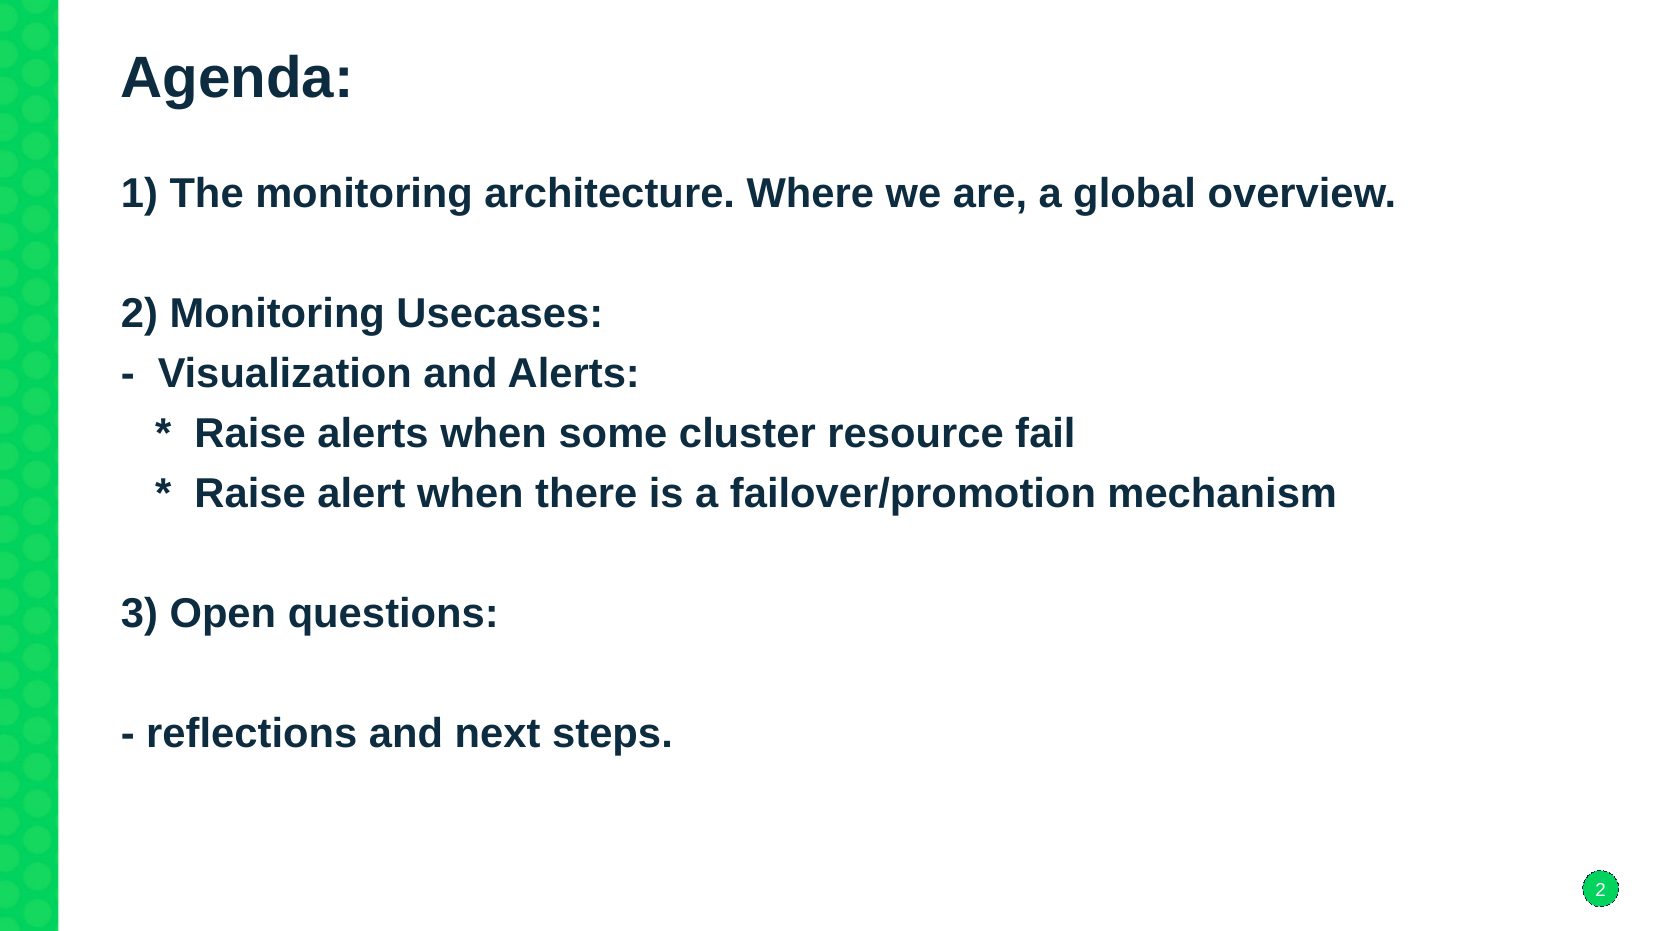

# Agenda:
1) The monitoring architecture. Where we are, a global overview.
2) Monitoring Usecases:
- Visualization and Alerts:
 * Raise alerts when some cluster resource fail
 * Raise alert when there is a failover/promotion mechanism
3) Open questions:
- reflections and next steps.
2